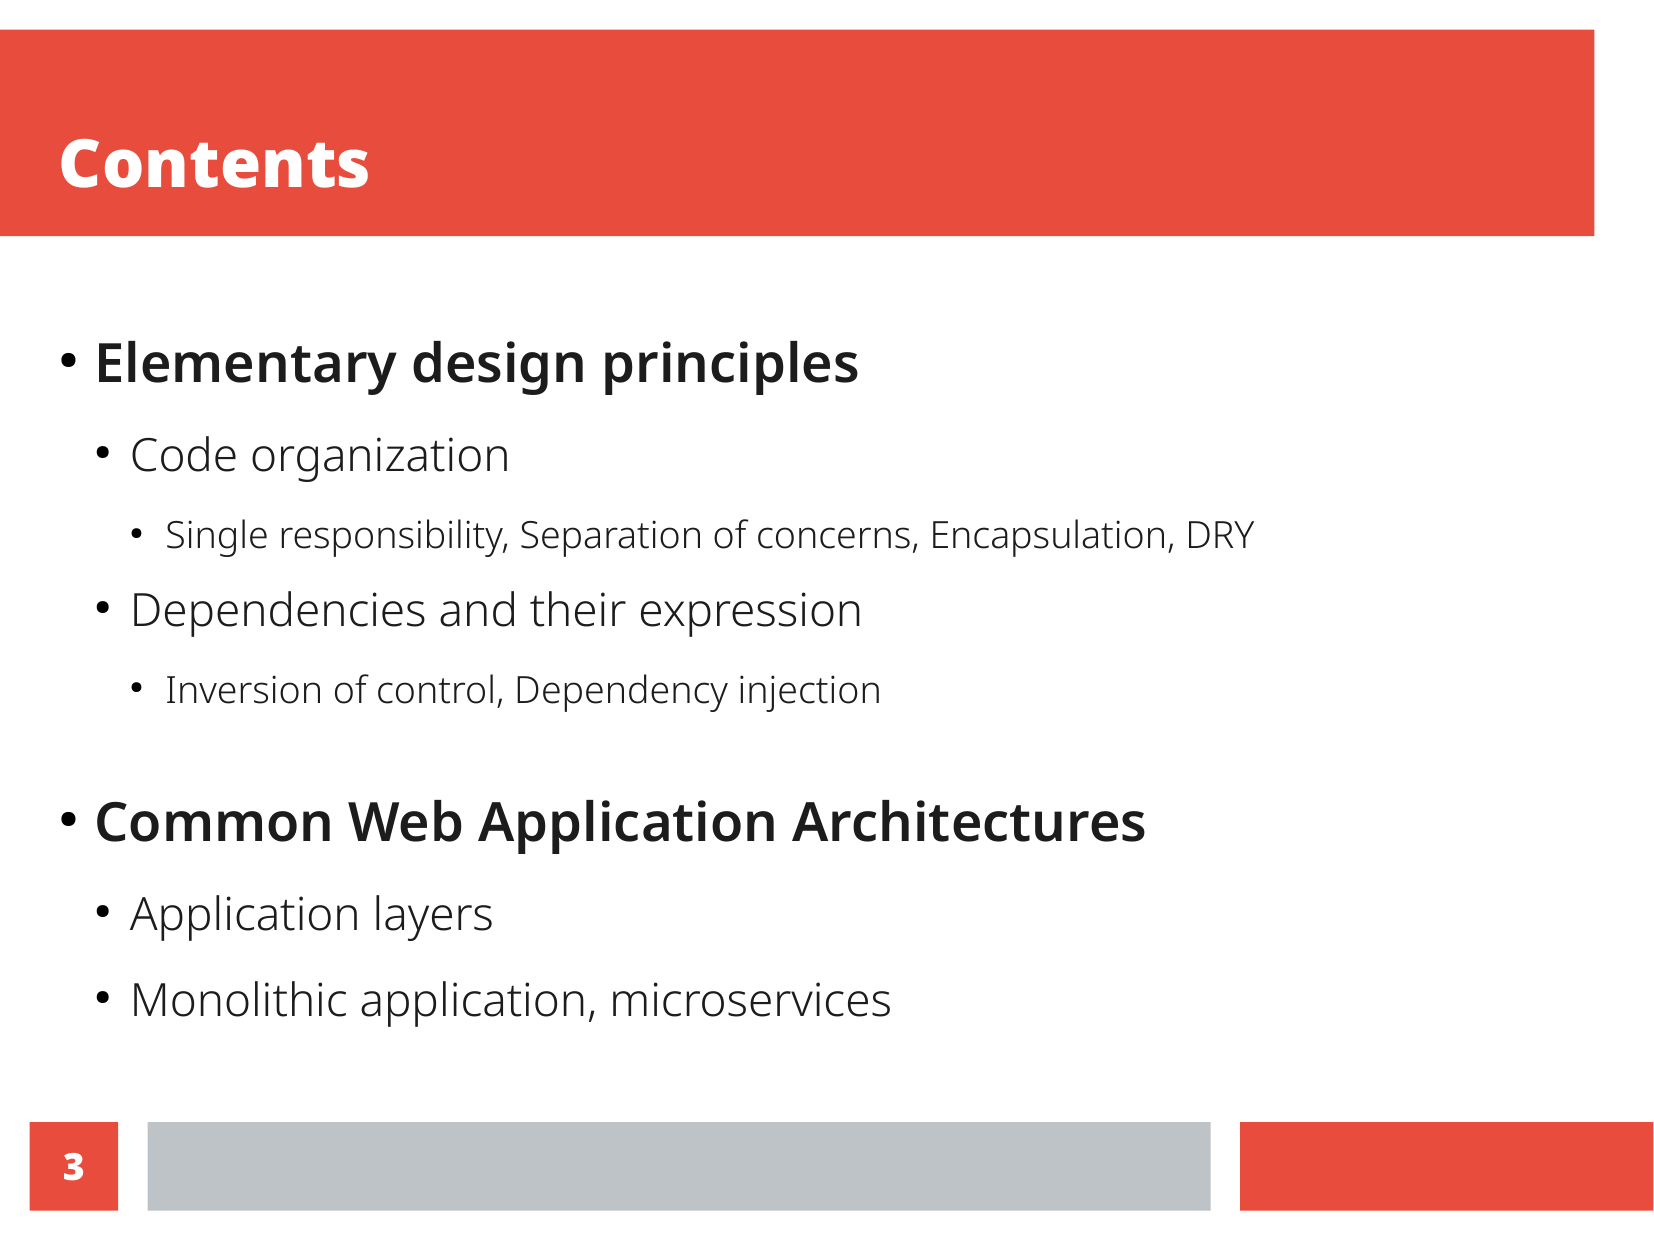

# Contents
Elementary design principles
Code organization
Single responsibility, Separation of concerns, Encapsulation, DRY
Dependencies and their expression
Inversion of control, Dependency injection
Common Web Application Architectures
Application layers
Monolithic application, microservices
3